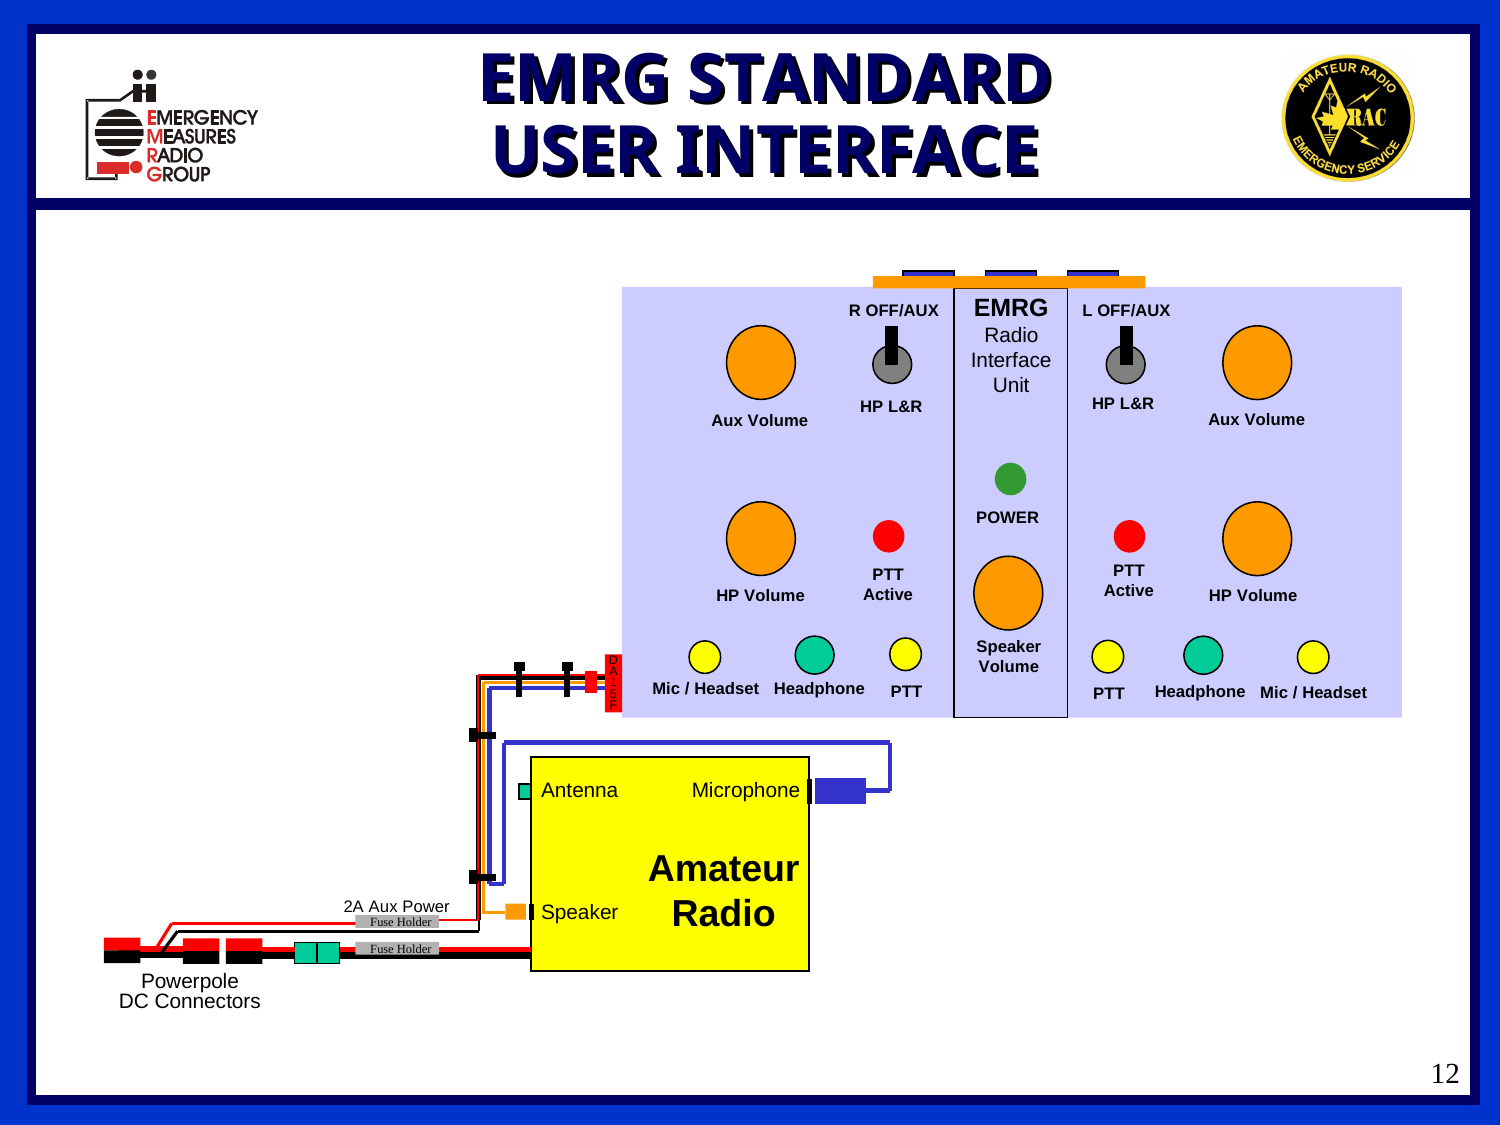

EMRG STANDARD USER INTERFACE
EMRG
Radio
Interface
Unit
R OFF/AUX
HP L&R
Aux Volume
PTT
Active
HP Volume
Mic / Headset
Headphone
L OFF/AUX
HP L&R
Aux Volume
POWER
PTT
Active
HP Volume
Speaker
Volume
PTT
Headphone
Mic / Headset
PTT
D
A
1
5
F
Antenna
Microphone
Amateur Radio
2A Aux Power
Speaker
Fuse Holder
Fuse Holder
Powerpole
DC Connectors
12